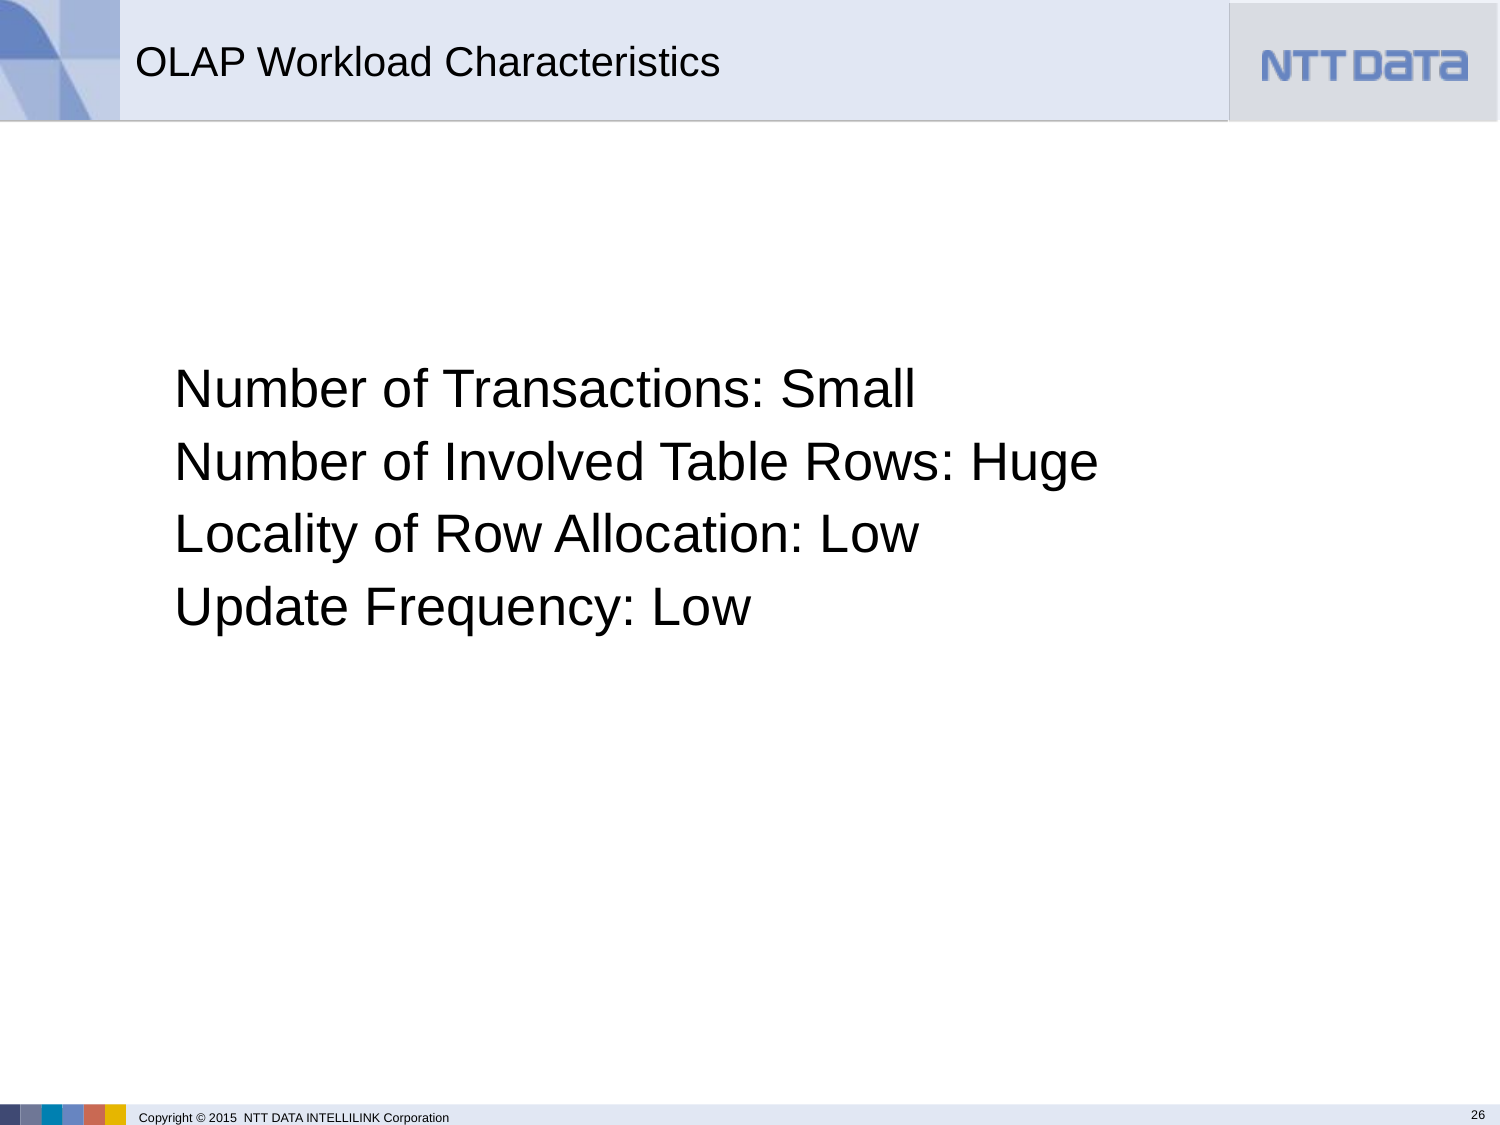

OLAP Workload Characteristics
# Number of Transactions: Small
Number of Involved Table Rows: Huge
Locality of Row Allocation: Low
Update Frequency: Low